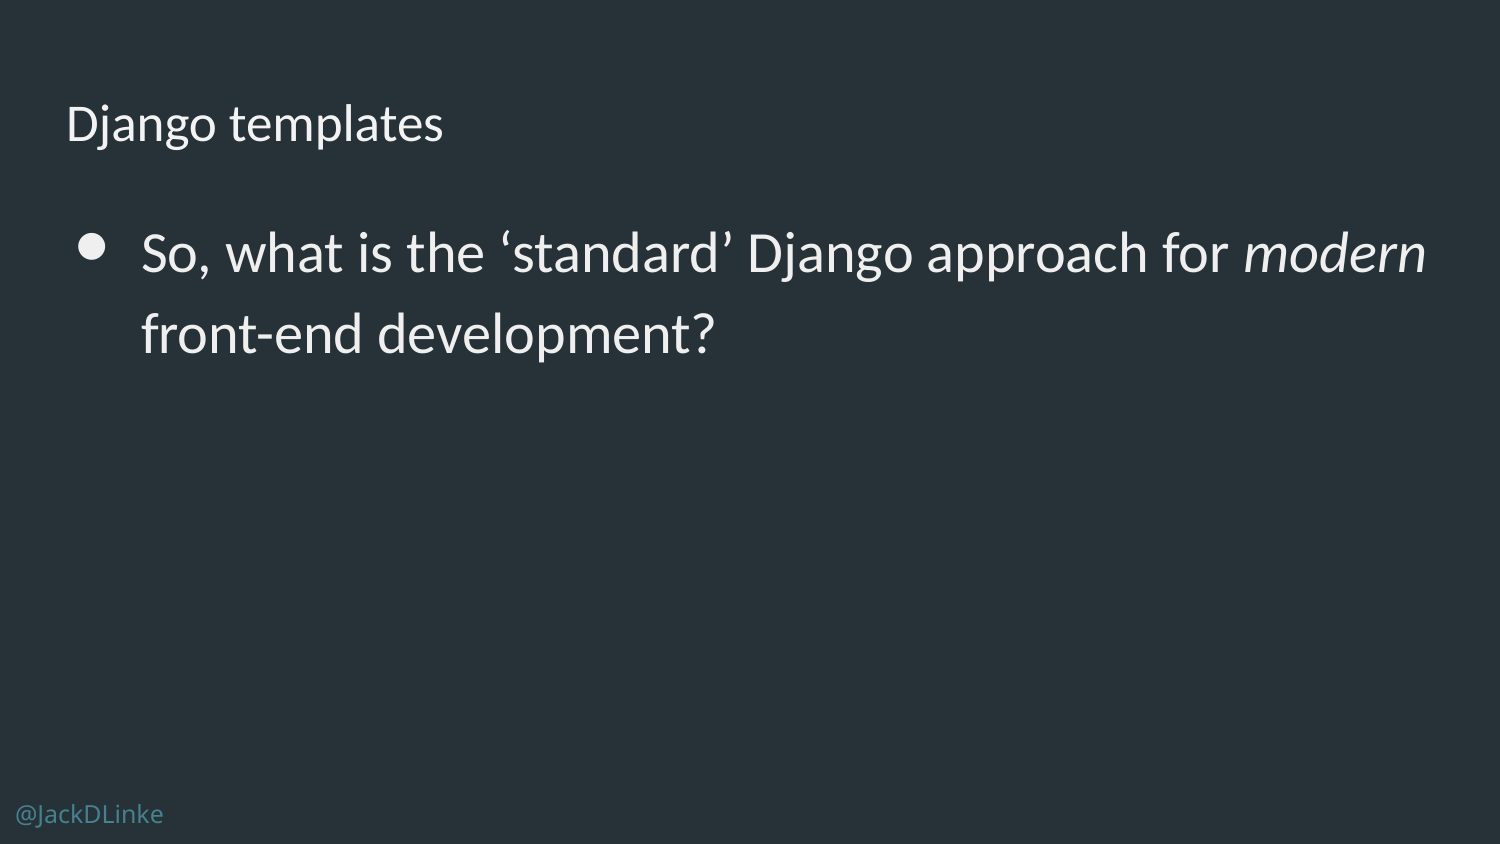

# Django templates
So, what is the ‘standard’ Django approach for modern front-end development?